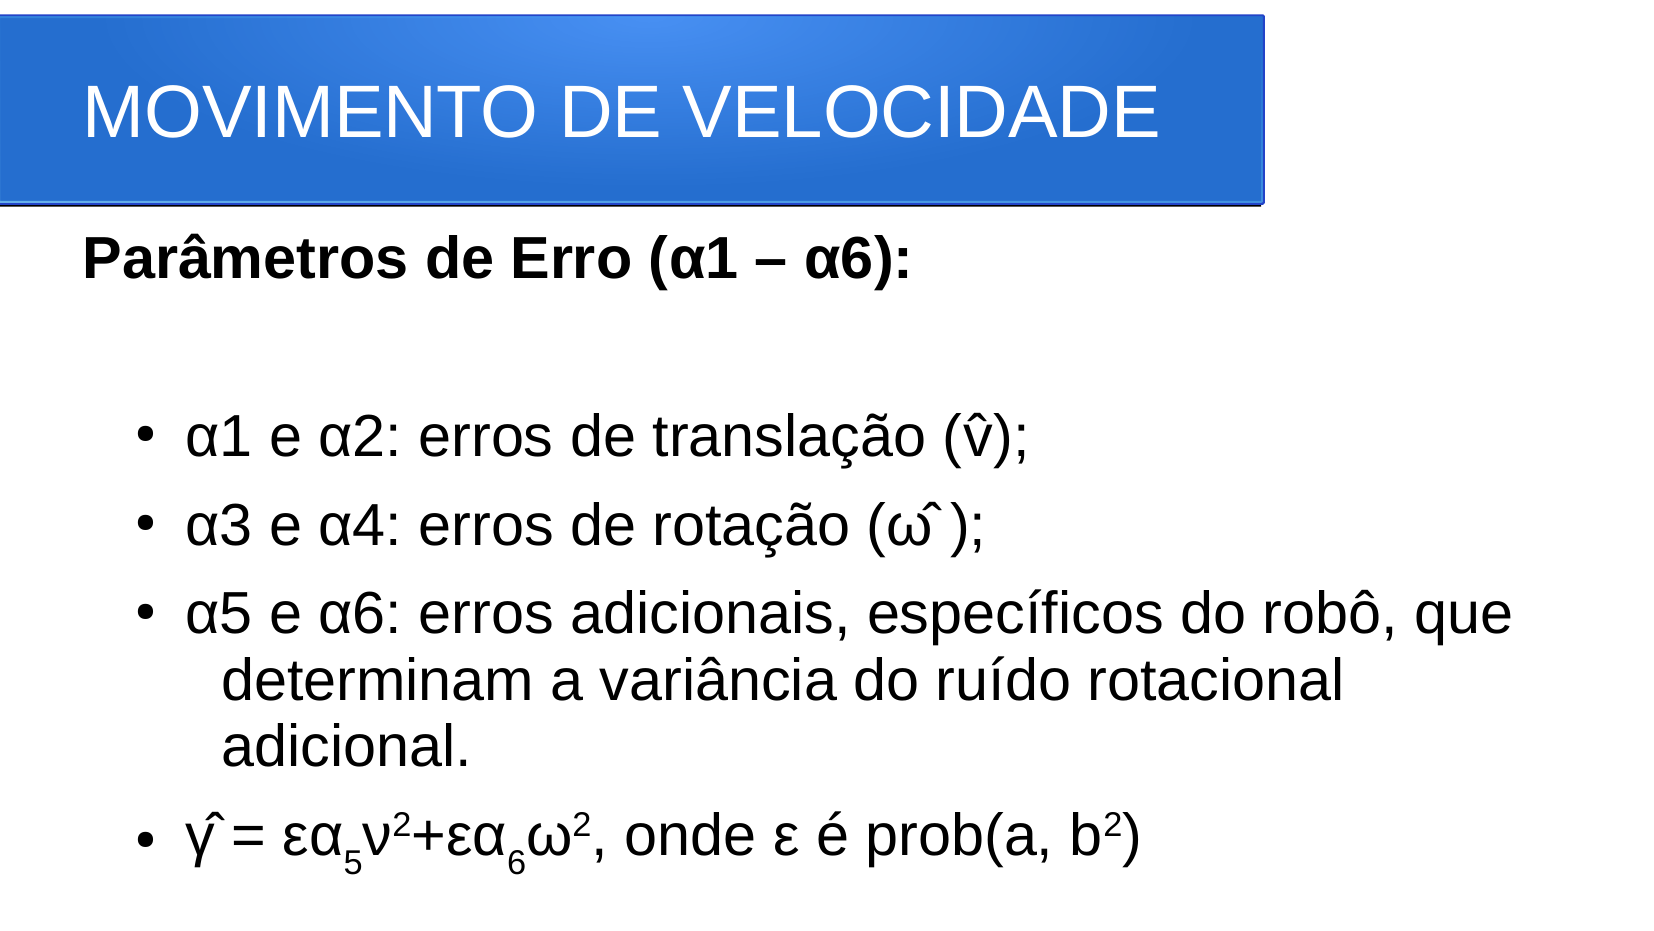

# MOVIMENTO DE VELOCIDADE
Parâmetros de Erro (α1 – α6):
α1 e α2: erros de translação (v̂);
α3 e α4: erros de rotação (ω̂ );
α5 e α6: erros adicionais, específicos do robô, que determinam a variância do ruído rotacional adicional.
γ̂ = εα5ν2+εα6ω2, onde ε é prob(a, b2)